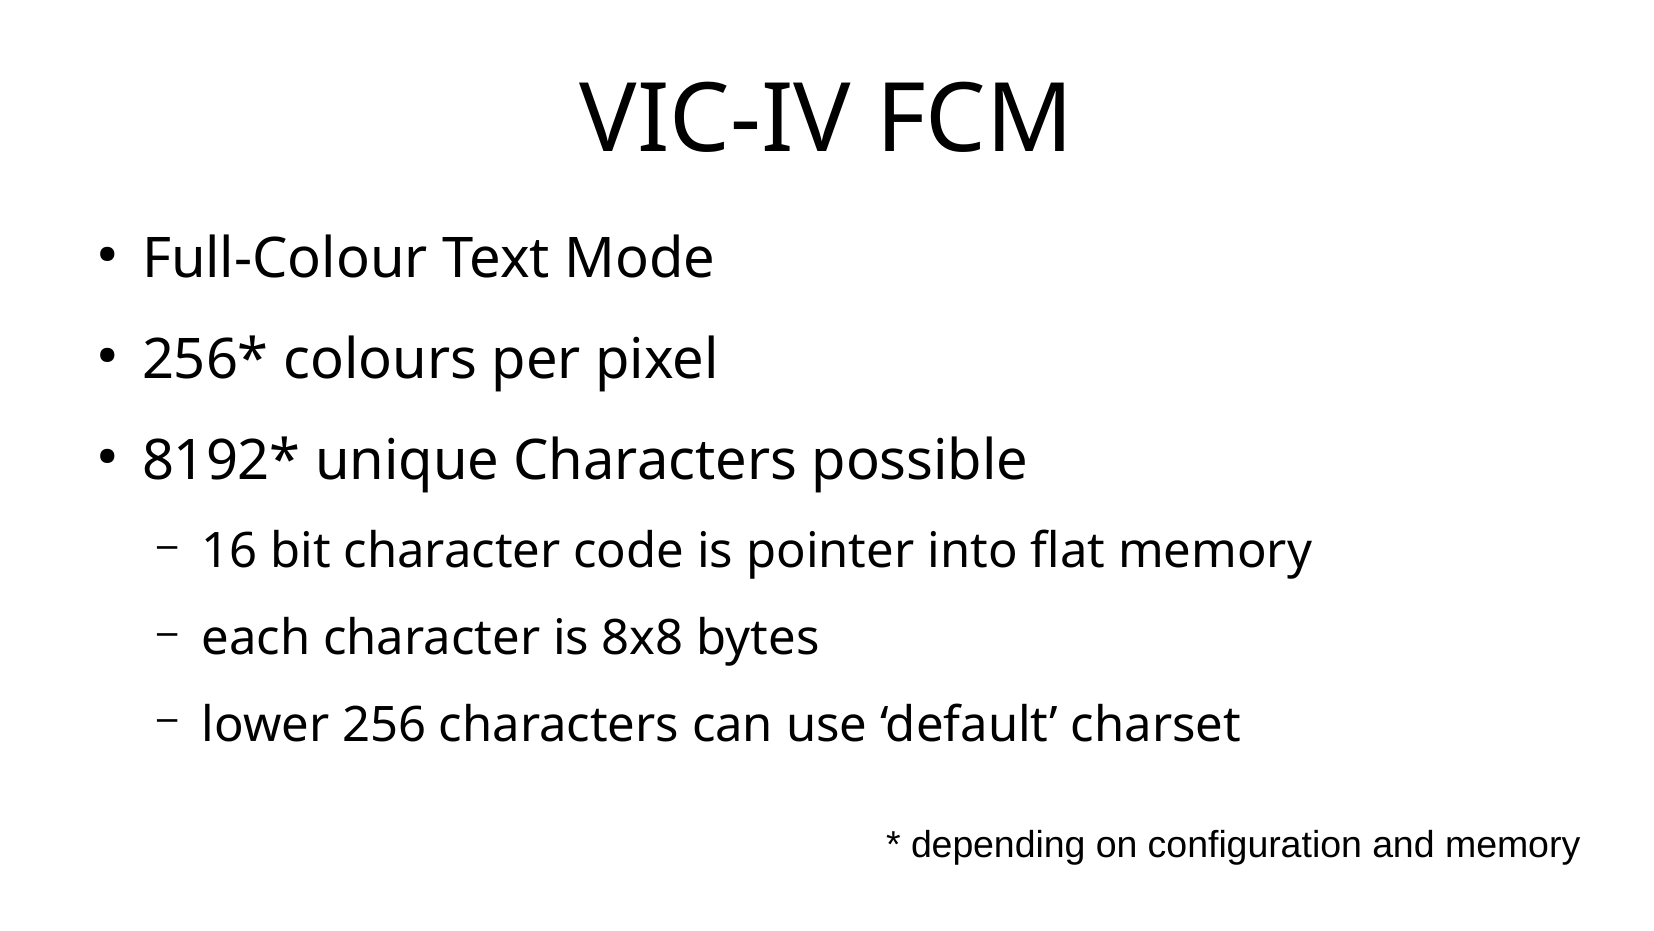

# VIC-IV FCM
Full-Colour Text Mode
256* colours per pixel
8192* unique Characters possible
16 bit character code is pointer into flat memory
each character is 8x8 bytes
lower 256 characters can use ‘default’ charset
* depending on configuration and memory